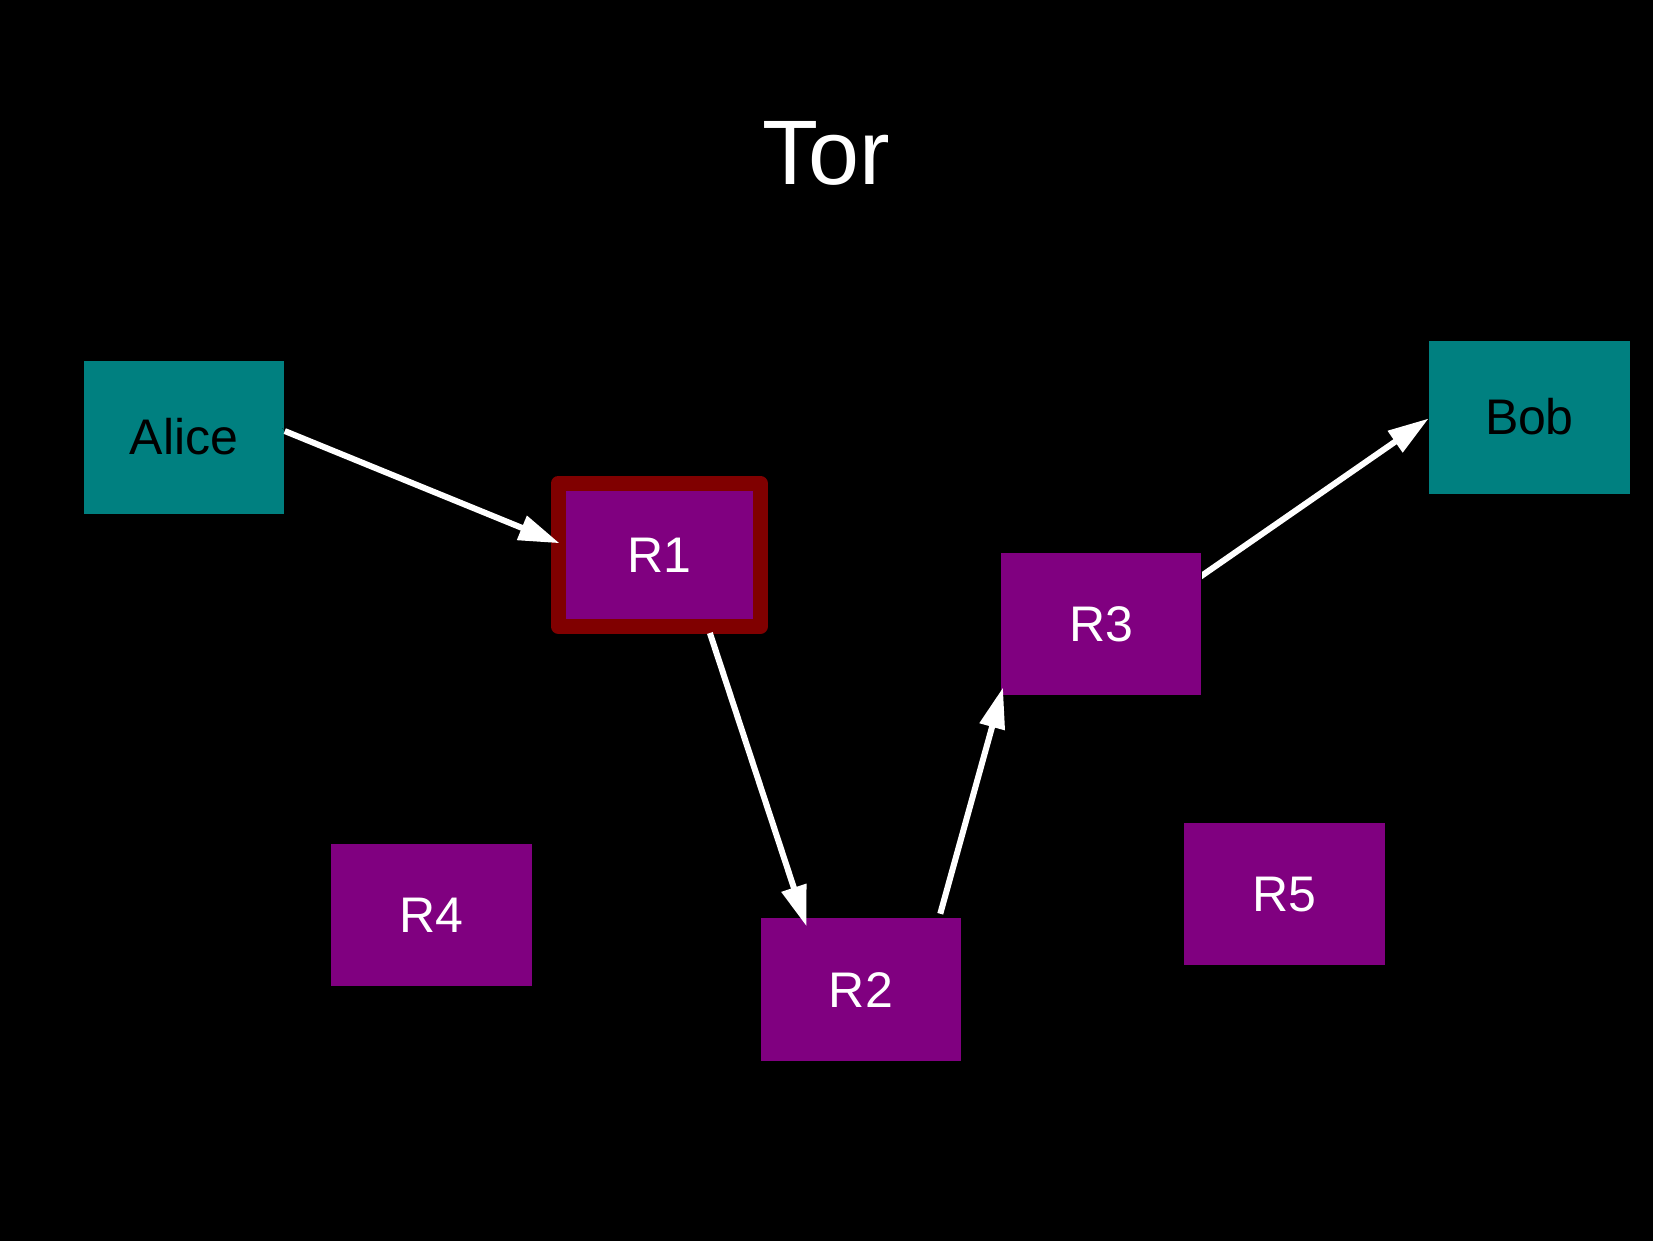

# Tor
Bob
Alice
R1
R3
R5
R4
R2